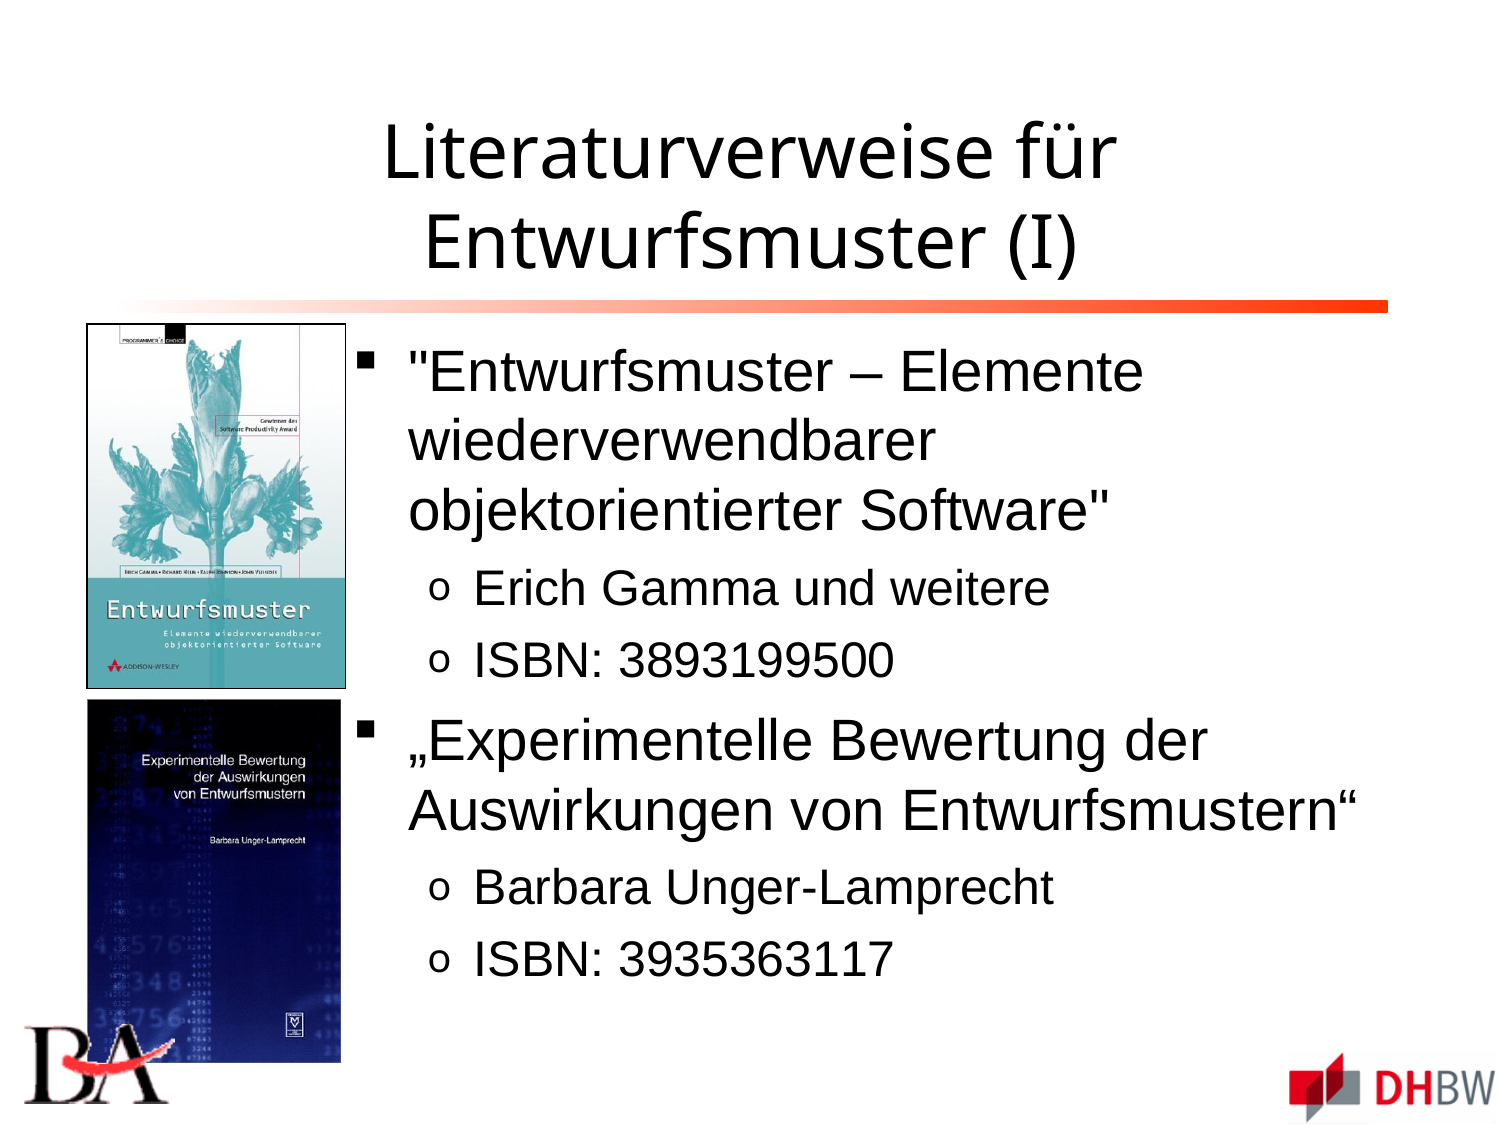

# Literaturverweise für Entwurfsmuster (I)
"Entwurfsmuster – Elemente wiederverwendbarer objektorientierter Software"
Erich Gamma und weitere
ISBN: 3893199500
„Experimentelle Bewertung der Auswirkungen von Entwurfsmustern“
Barbara Unger-Lamprecht
ISBN: 3935363117